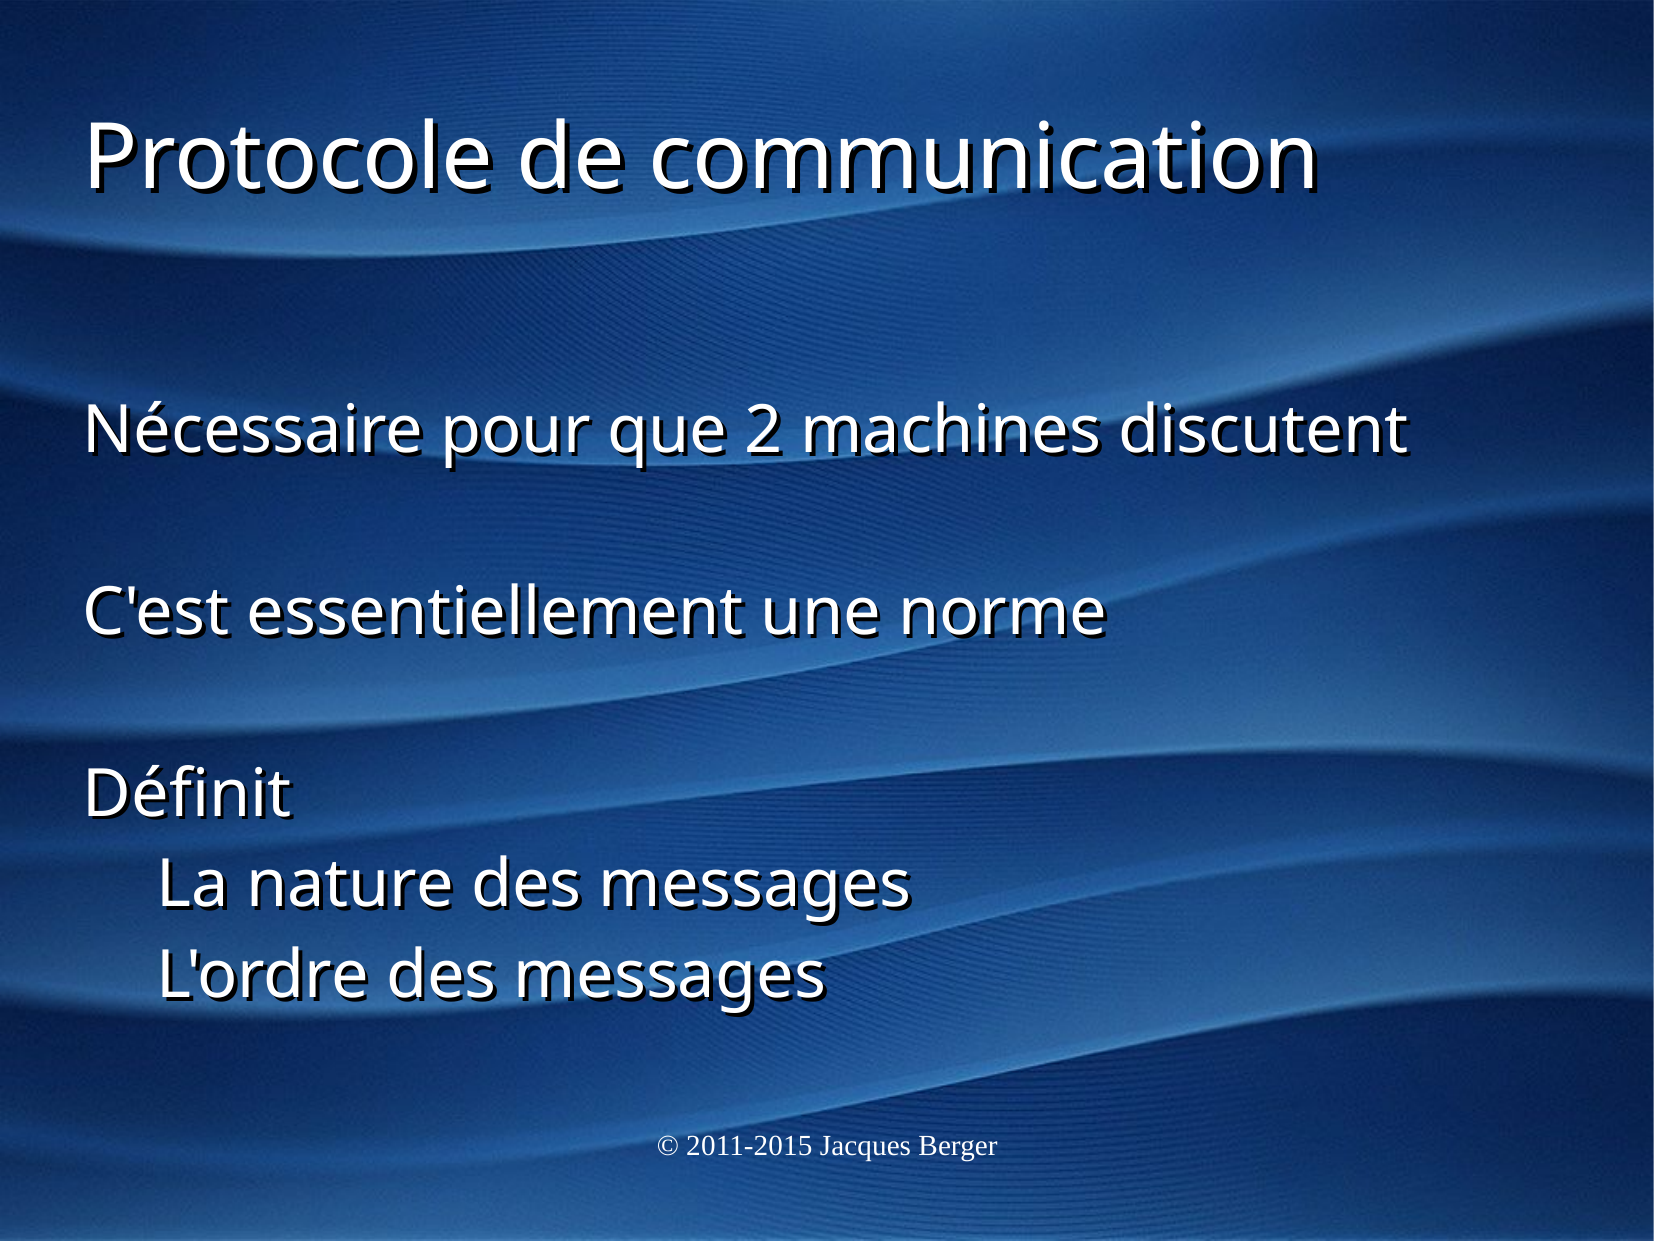

# Protocole de communication
Nécessaire pour que 2 machines discutent
C'est essentiellement une norme
Définit
	La nature des messages
	L'ordre des messages
© 2011-2015 Jacques Berger